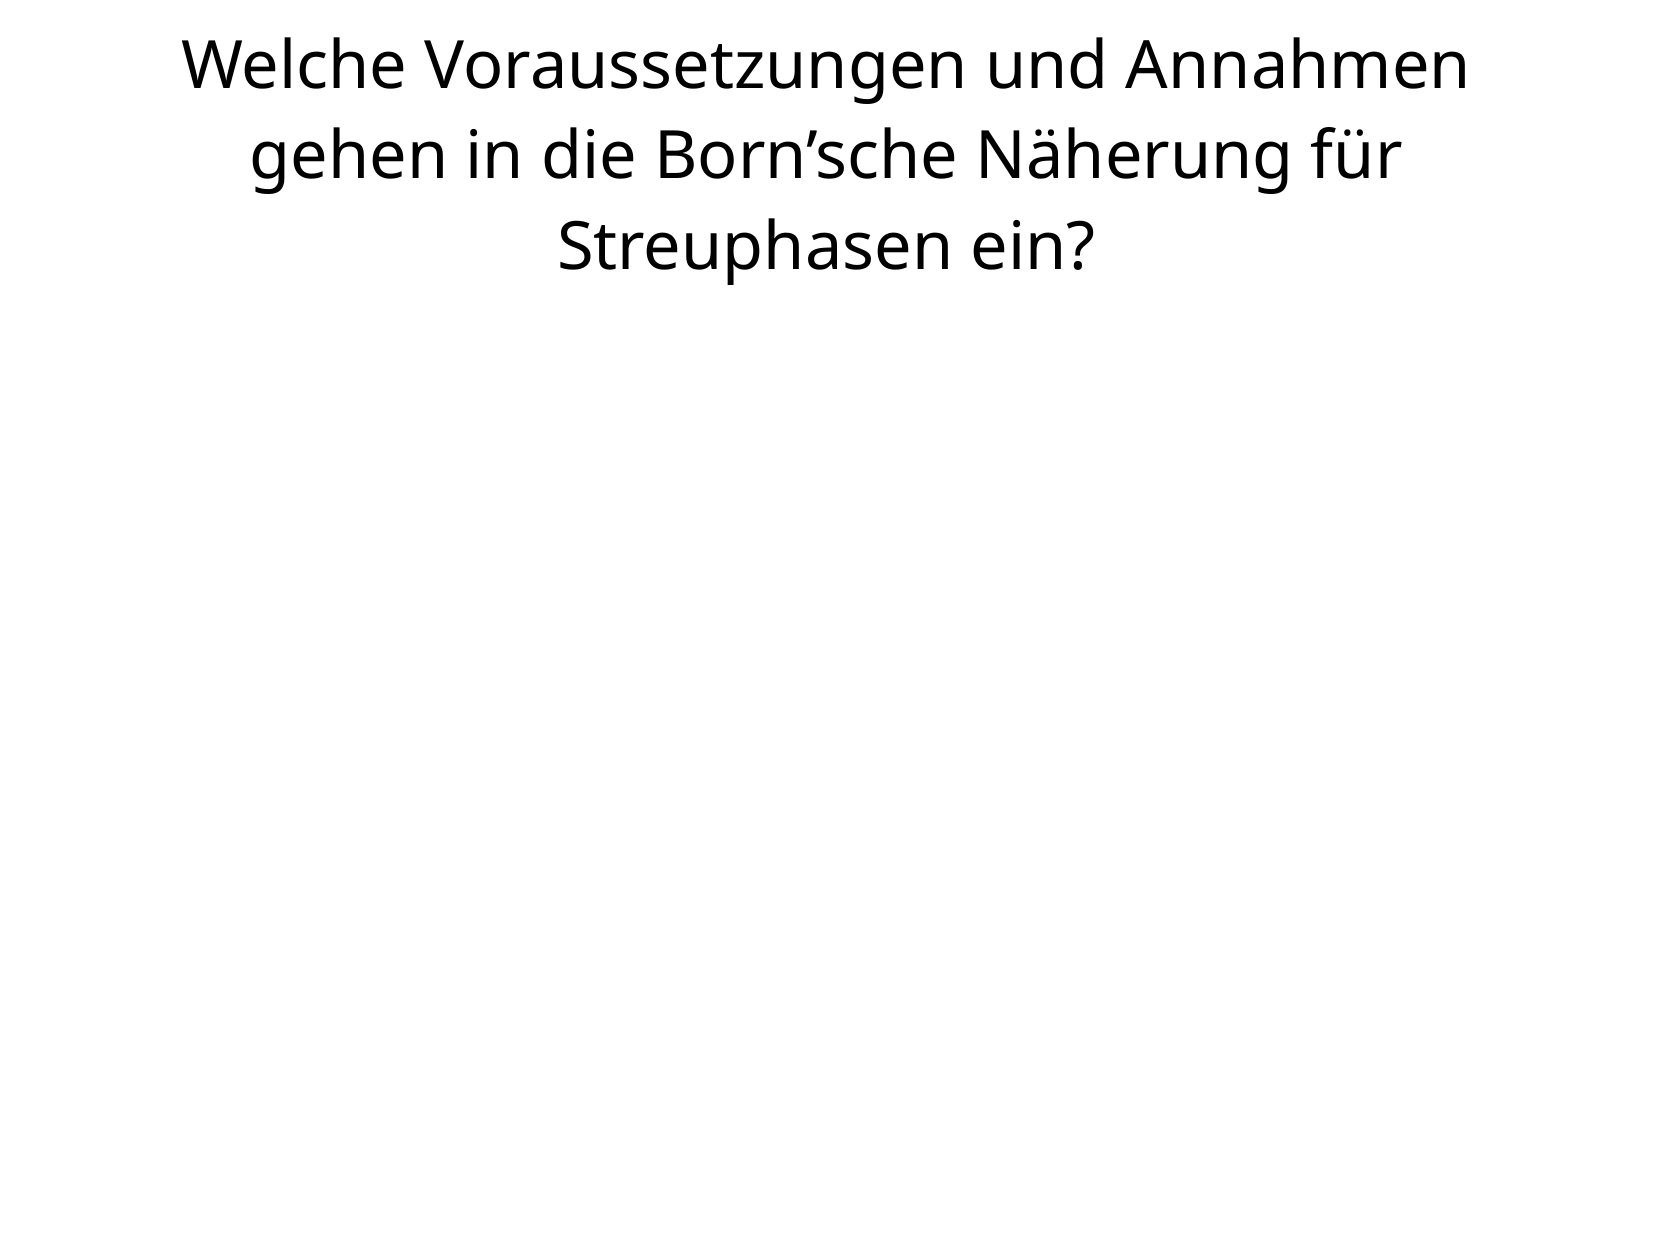

# Welche Voraussetzungen und Annahmen gehen in die Born’sche Näherung für Streuphasen ein?